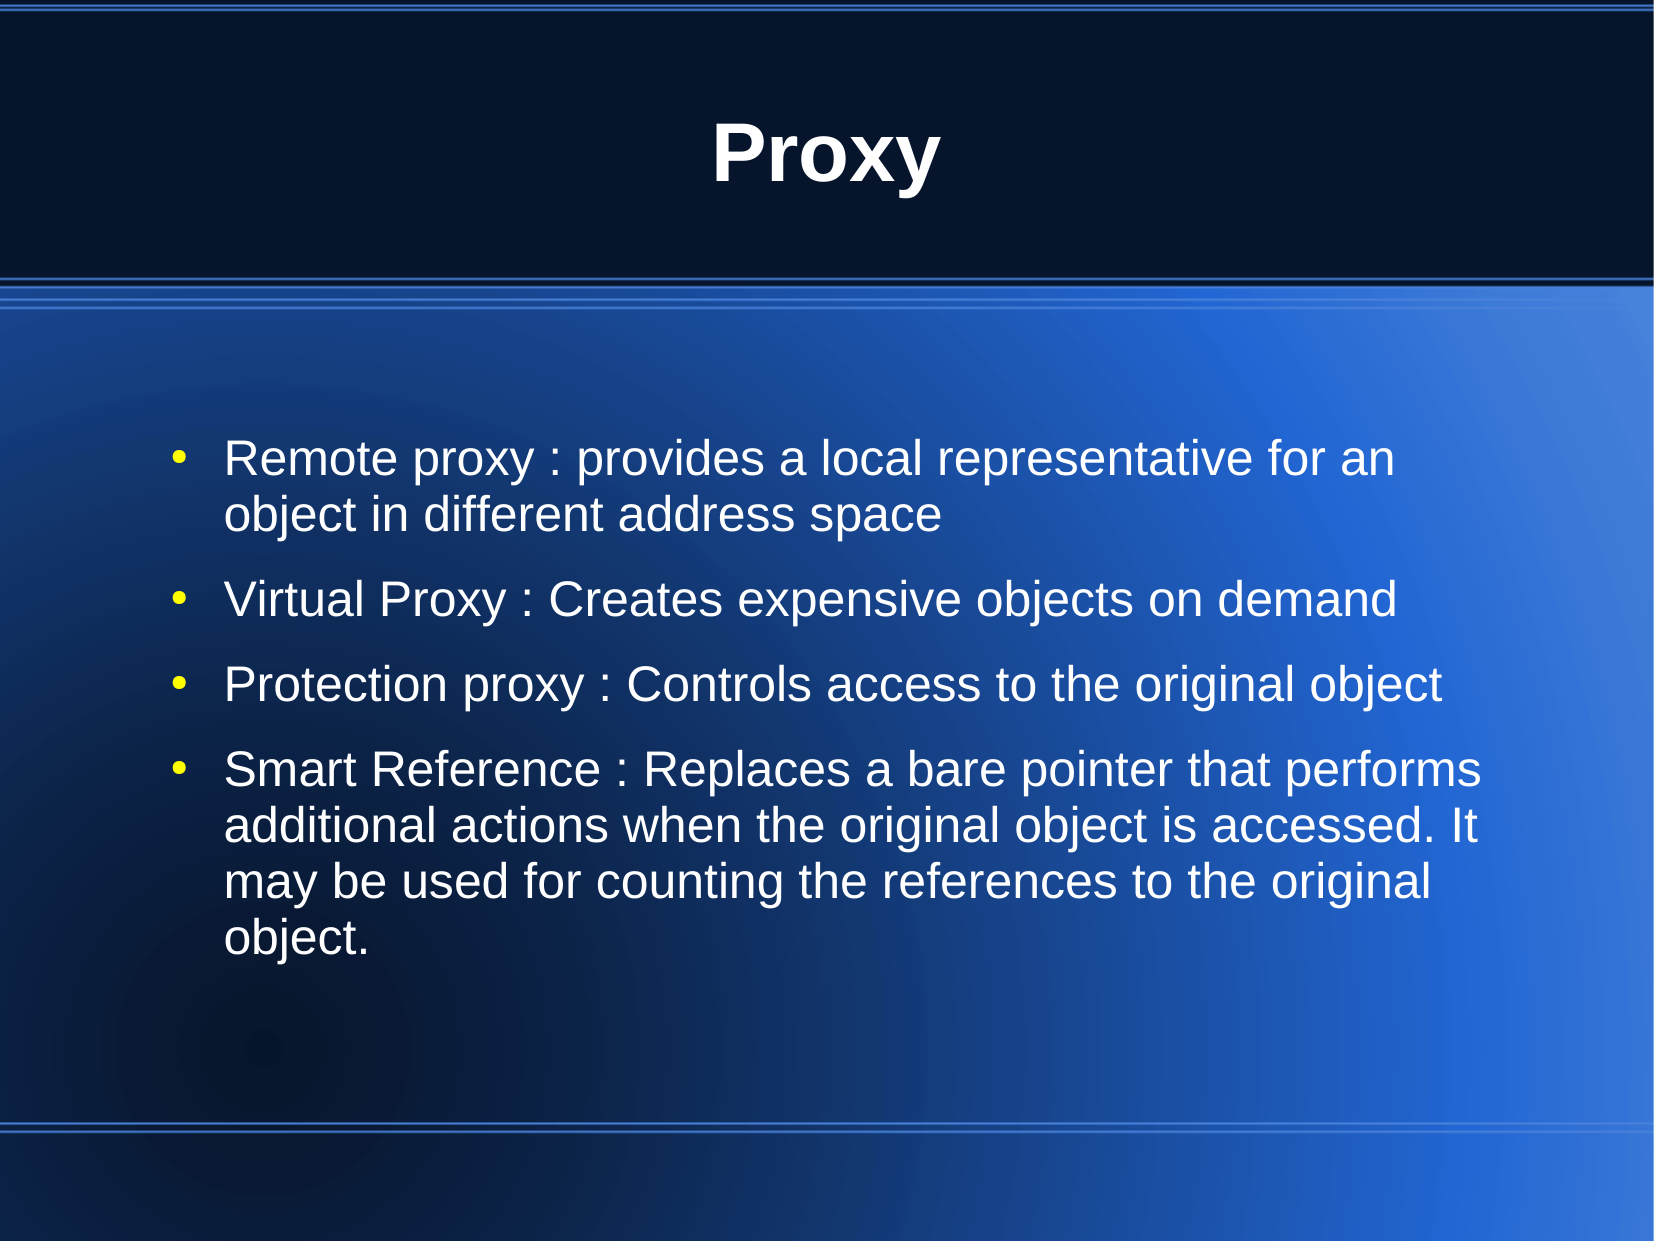

# Proxy
Remote proxy : provides a local representative for an object in different address space
Virtual Proxy : Creates expensive objects on demand
Protection proxy : Controls access to the original object
Smart Reference : Replaces a bare pointer that performs additional actions when the original object is accessed. It may be used for counting the references to the original object.